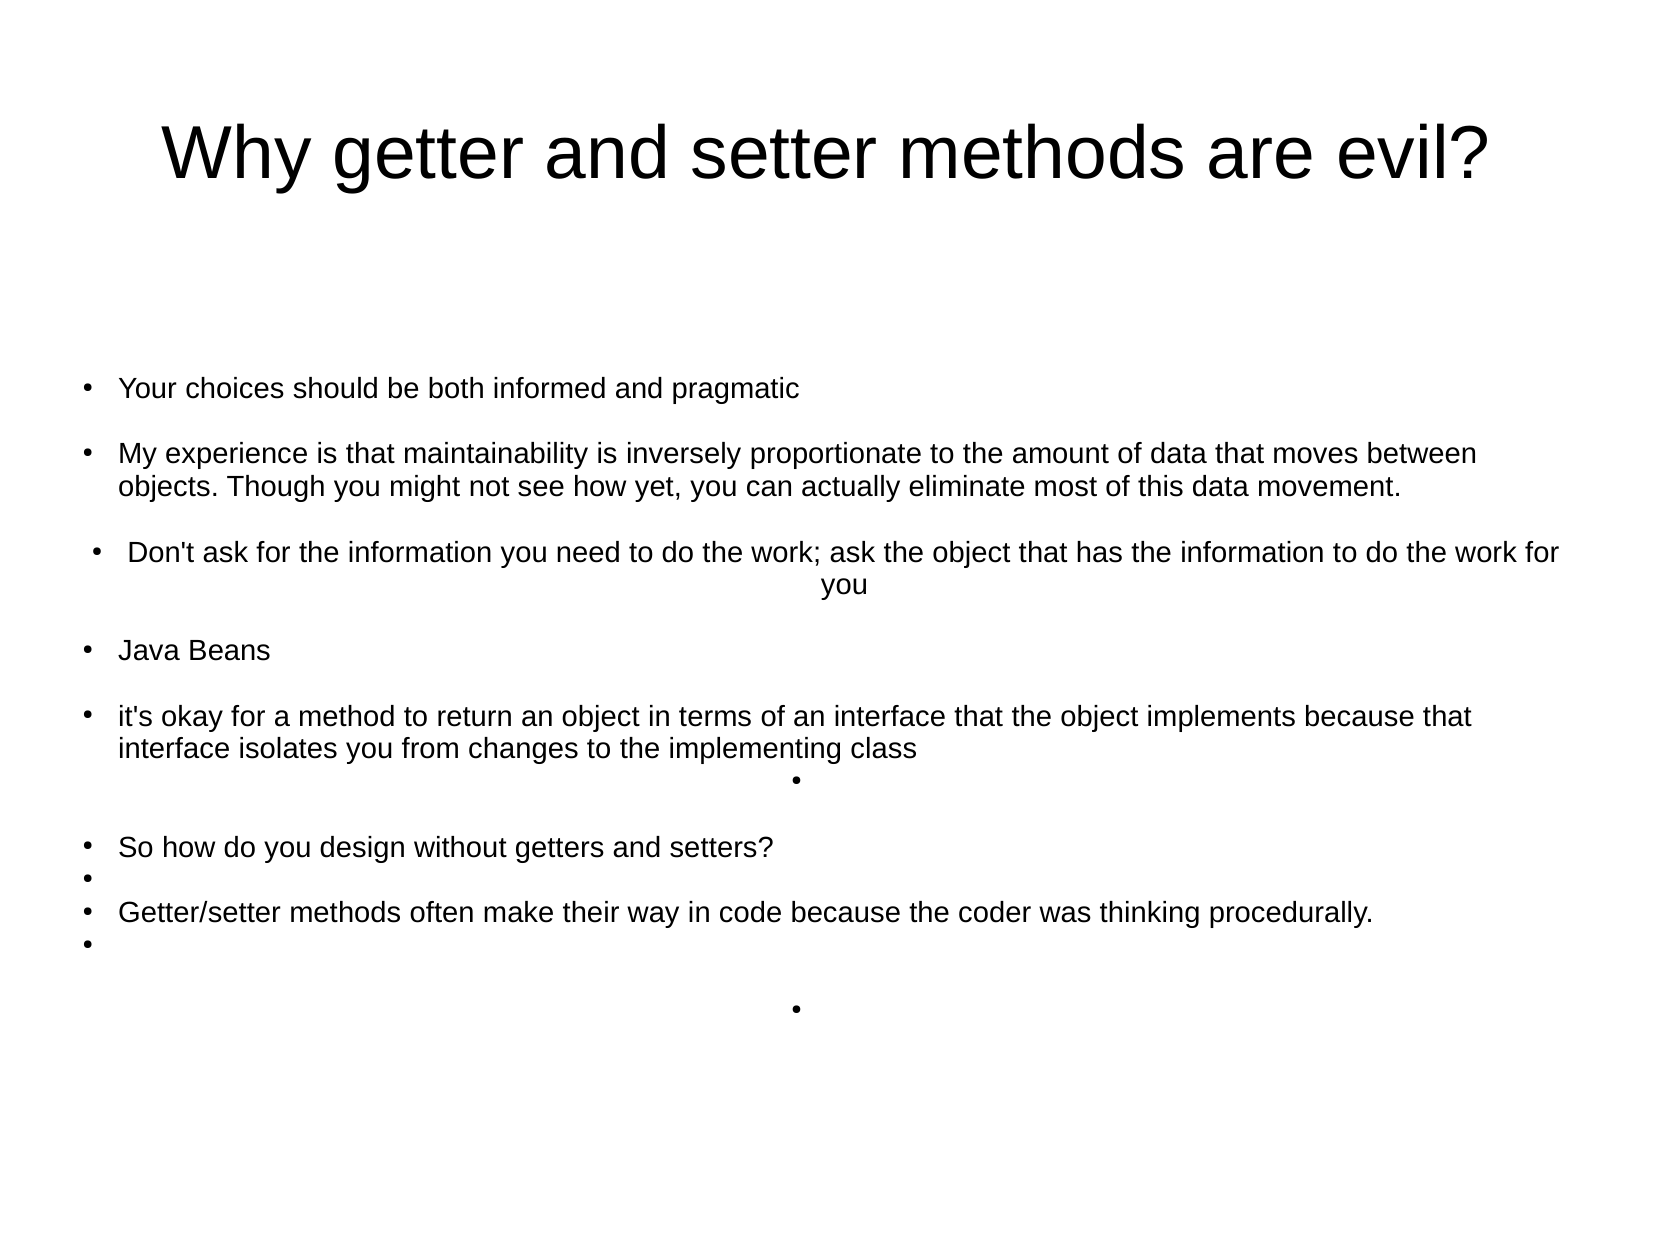

# Why getter and setter methods are evil?
Your choices should be both informed and pragmatic
My experience is that maintainability is inversely proportionate to the amount of data that moves between objects. Though you might not see how yet, you can actually eliminate most of this data movement.
Don't ask for the information you need to do the work; ask the object that has the information to do the work for you
Java Beans
it's okay for a method to return an object in terms of an interface that the object implements because that interface isolates you from changes to the implementing class
So how do you design without getters and setters?
Getter/setter methods often make their way in code because the coder was thinking procedurally.